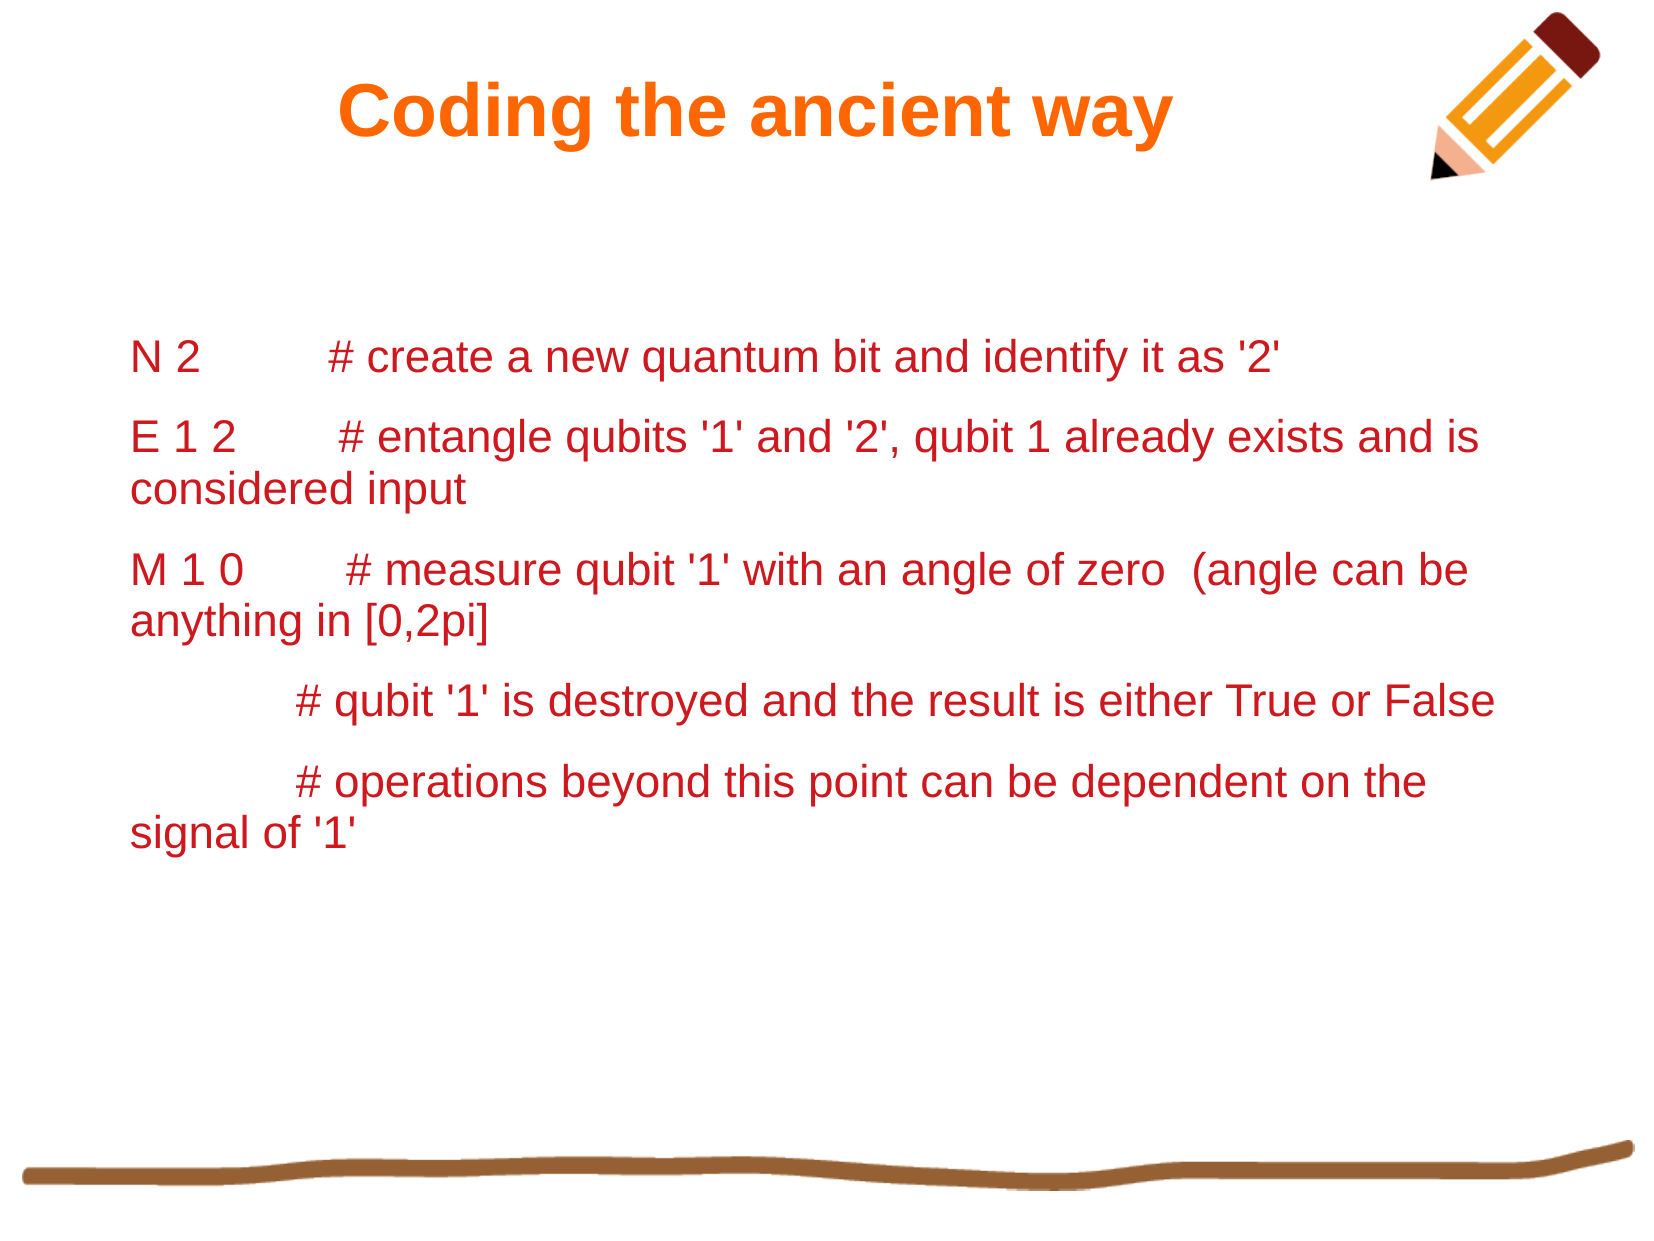

# Coding the ancient way
N 2 # create a new quantum bit and identify it as '2'
E 1 2 # entangle qubits '1' and '2', qubit 1 already exists and is considered input
M 1 0 # measure qubit '1' with an angle of zero (angle can be anything in [0,2pi]
 # qubit '1' is destroyed and the result is either True or False
 # operations beyond this point can be dependent on the signal of '1'